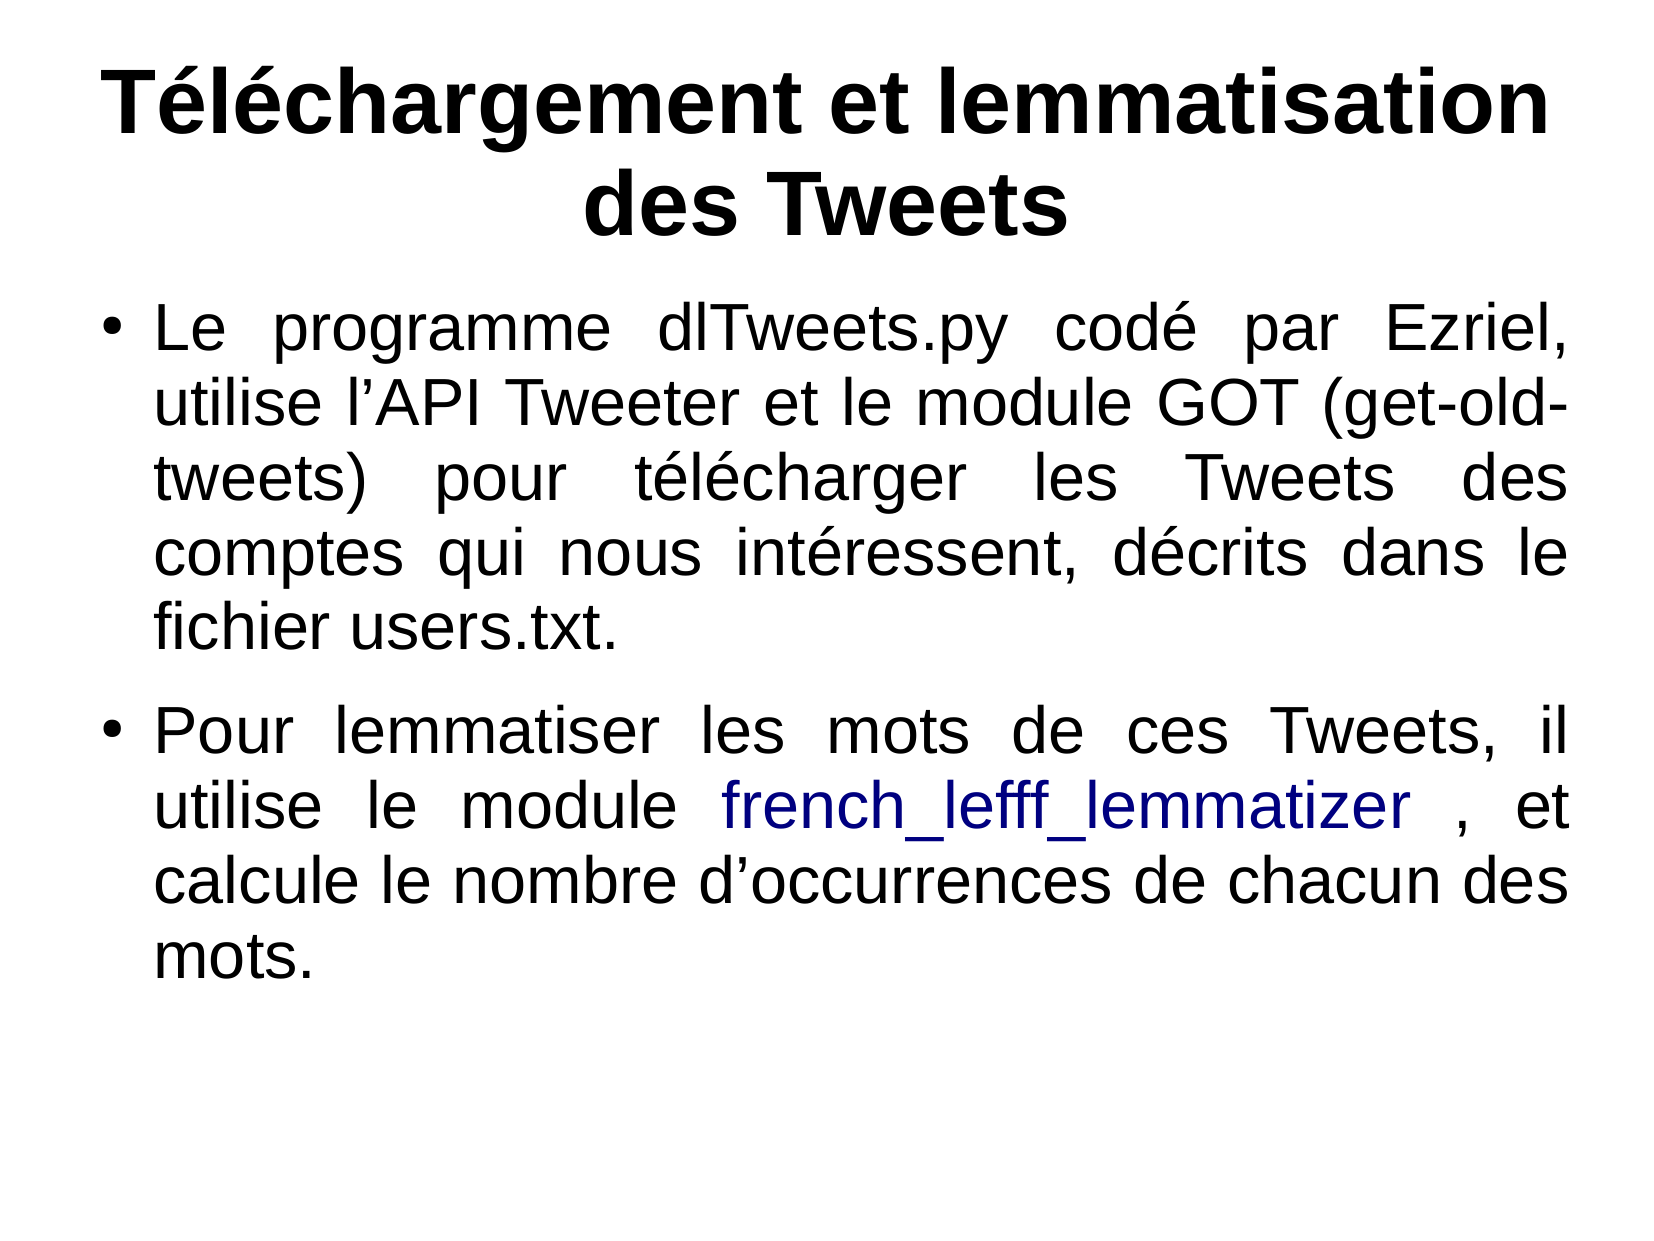

# Téléchargement et lemmatisation des Tweets
Le programme dlTweets.py codé par Ezriel, utilise l’API Tweeter et le module GOT (get-old-tweets) pour télécharger les Tweets des comptes qui nous intéressent, décrits dans le fichier users.txt.
Pour lemmatiser les mots de ces Tweets, il utilise le module french_lefff_lemmatizer , et calcule le nombre d’occurrences de chacun des mots.